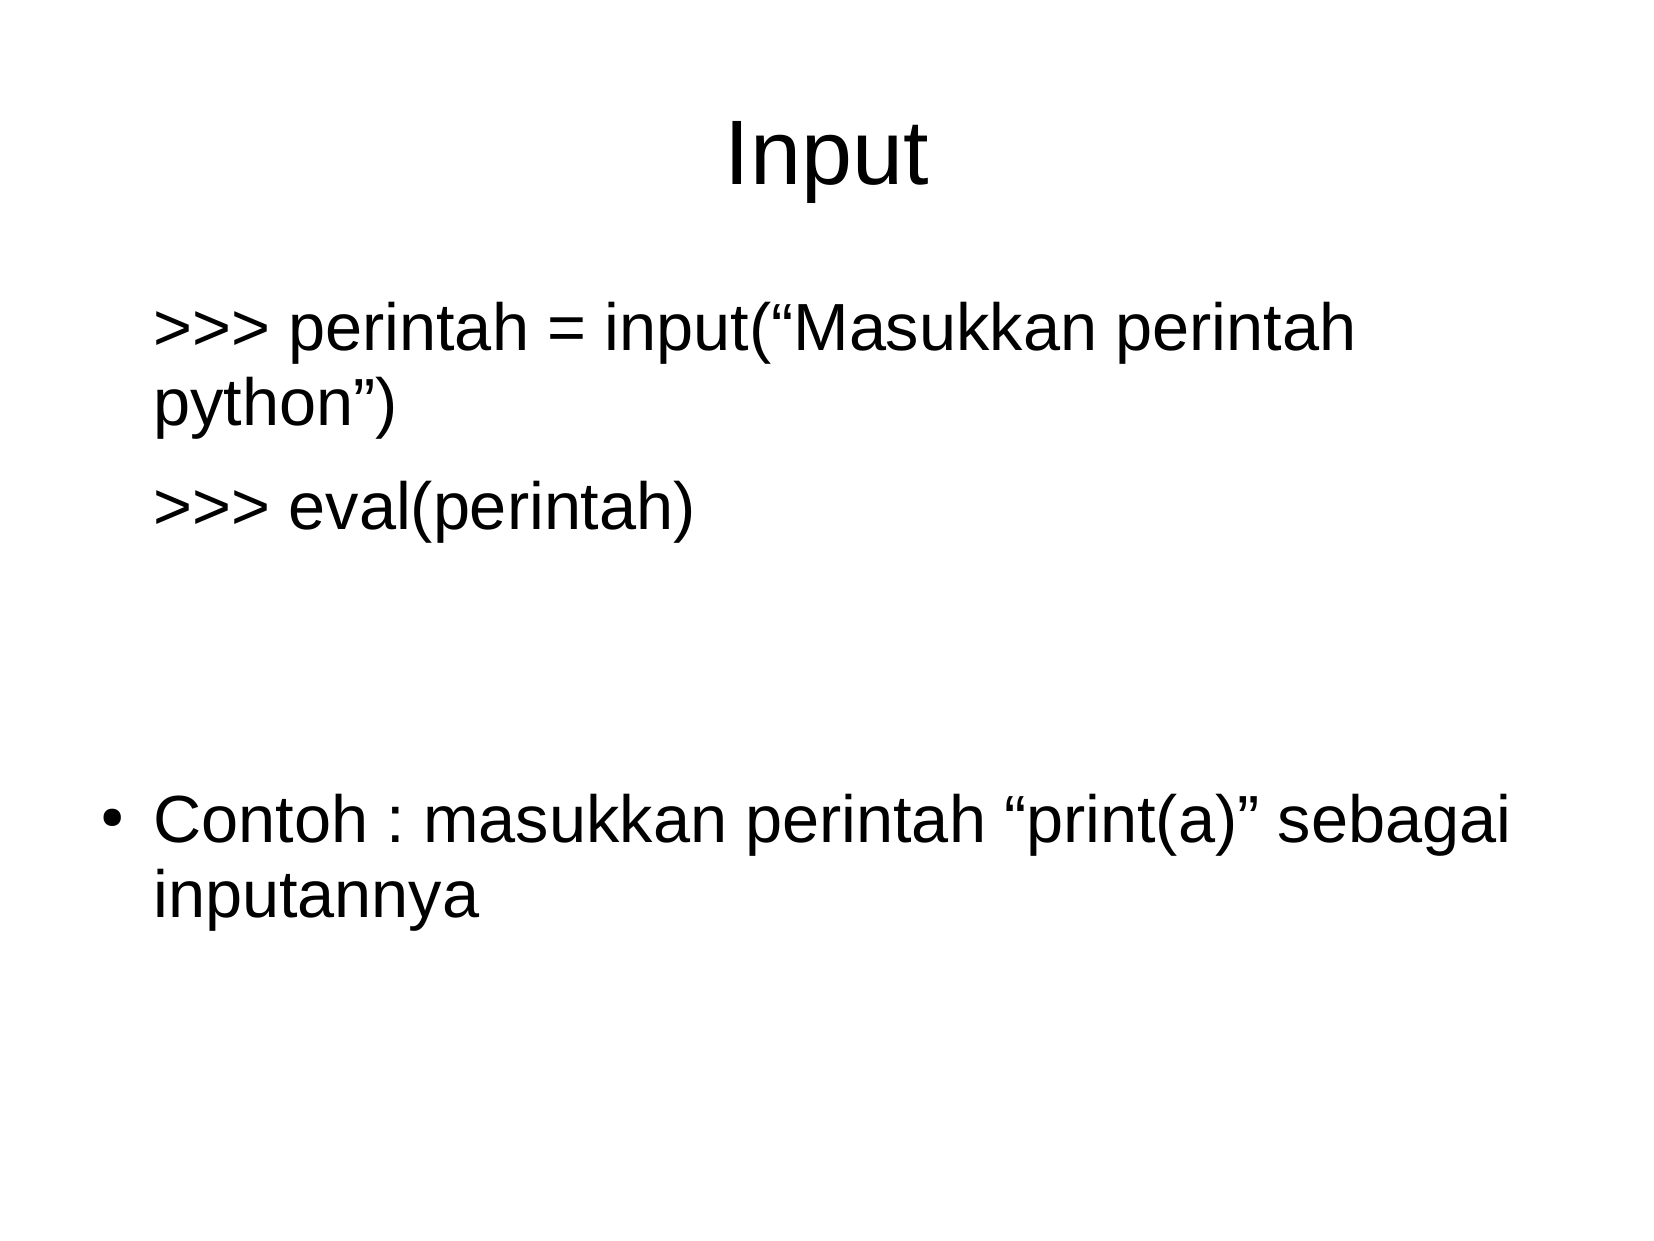

# Input
>>> perintah = input(“Masukkan perintah python”)
>>> eval(perintah)
Contoh : masukkan perintah “print(a)” sebagai inputannya